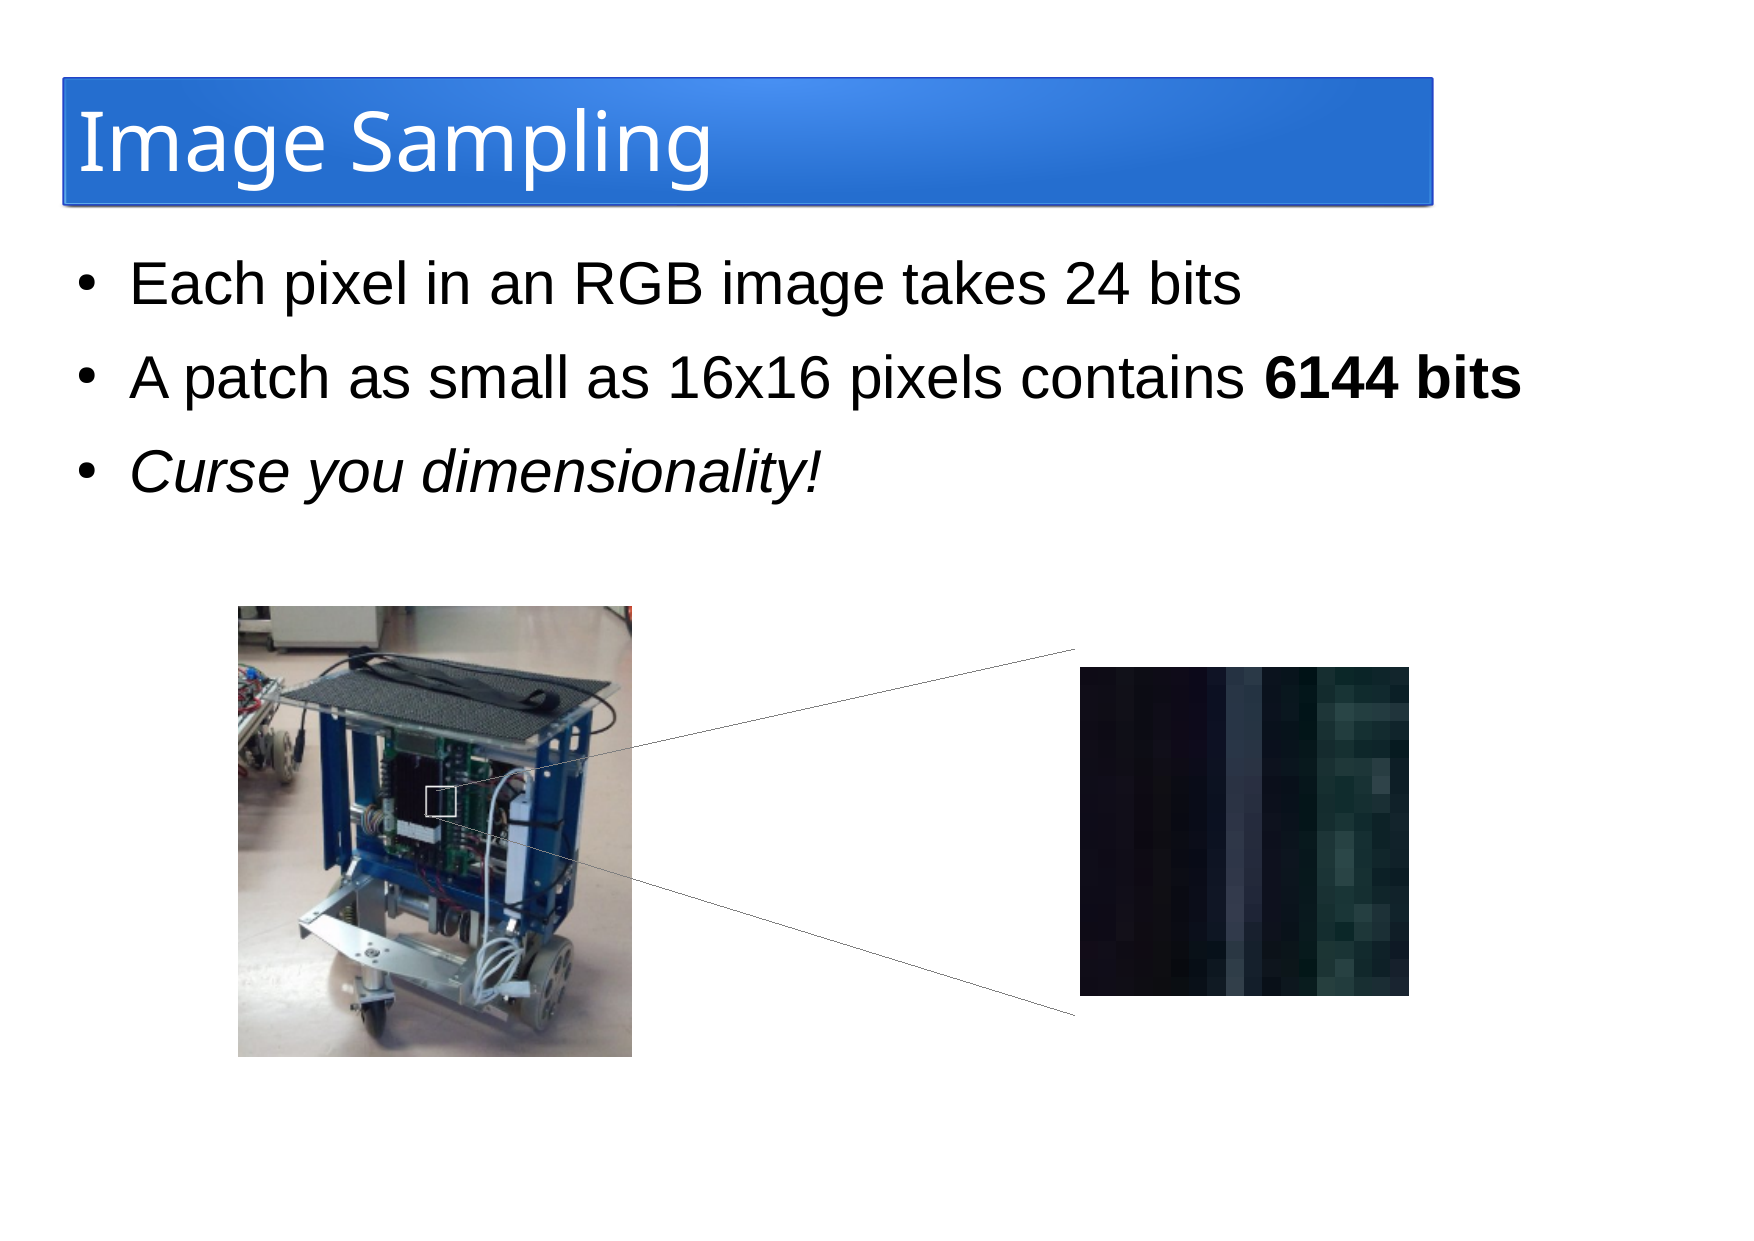

# Image Sampling
Each pixel in an RGB image takes 24 bits
A patch as small as 16x16 pixels contains 6144 bits
Curse you dimensionality!